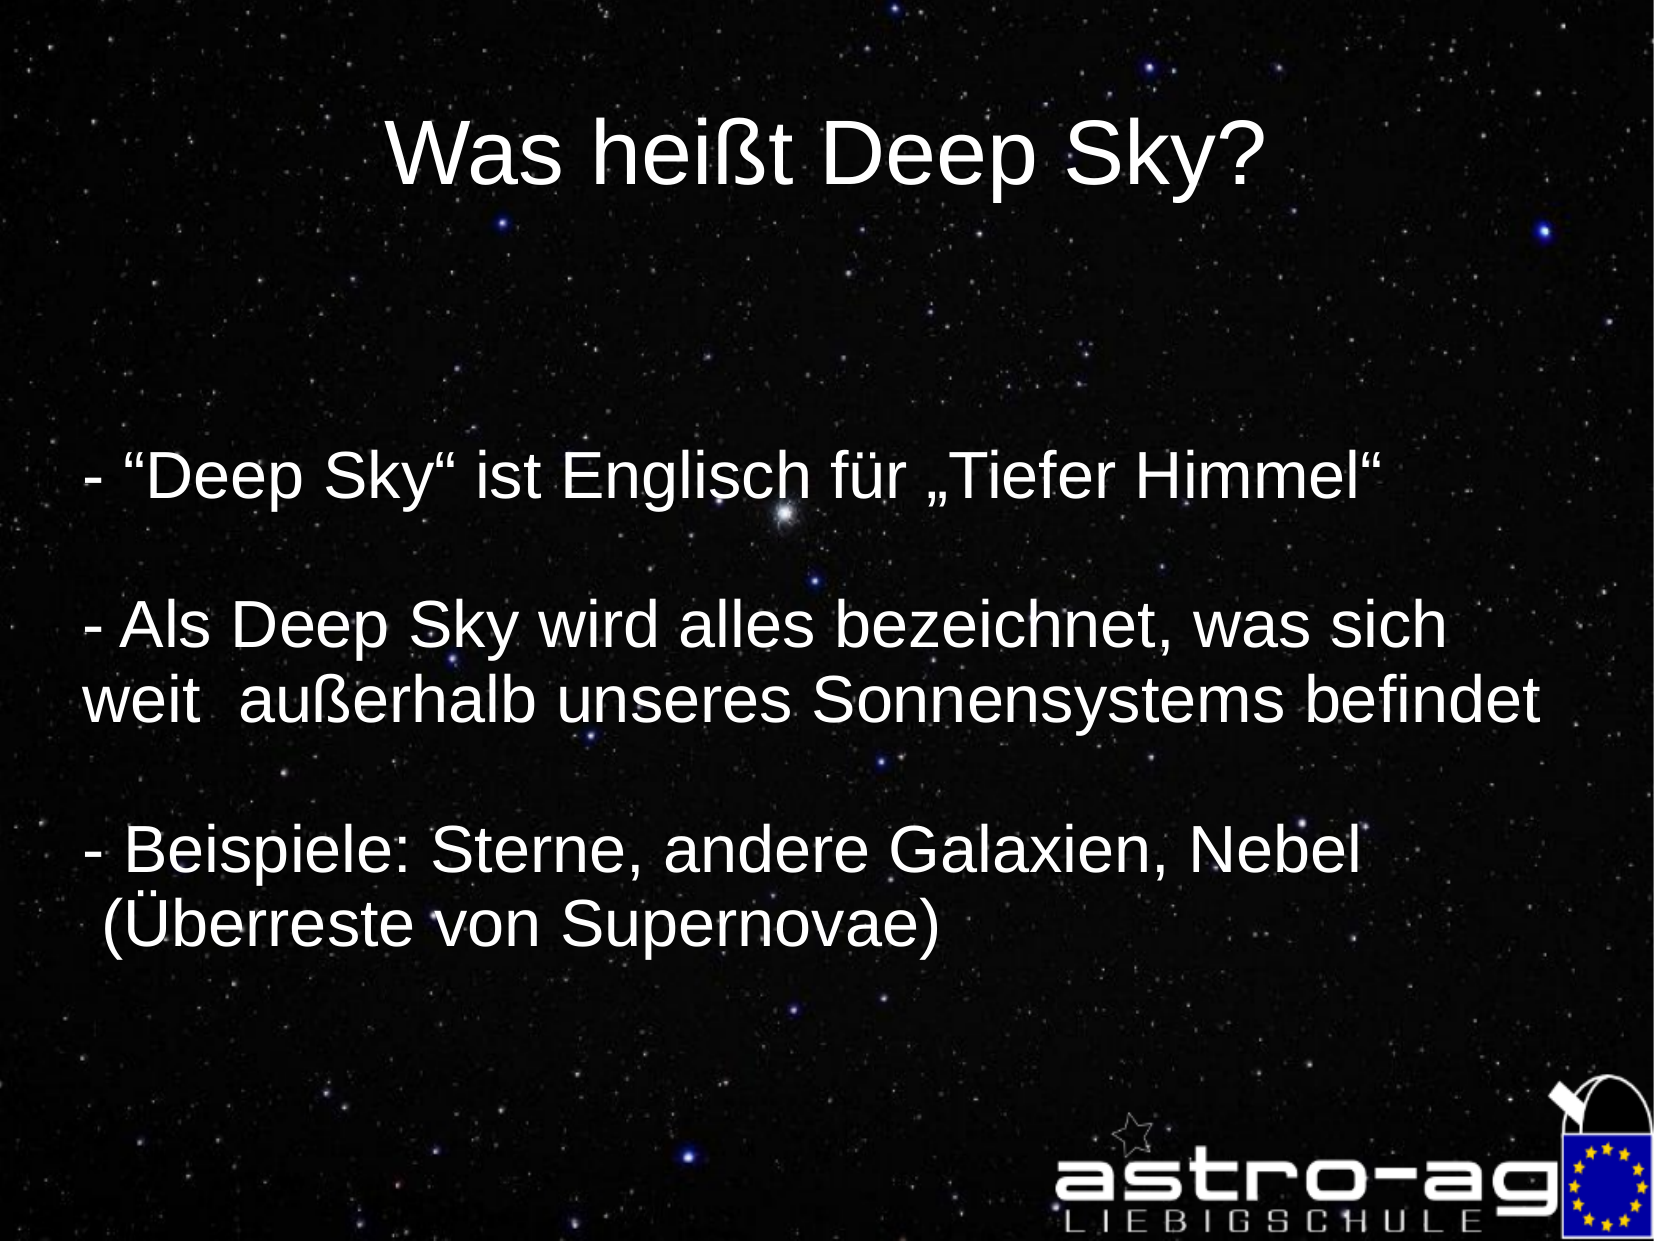

Was heißt Deep Sky?
# - “Deep Sky“ ist Englisch für „Tiefer Himmel“
- Als Deep Sky wird alles bezeichnet, was sich weit außerhalb unseres Sonnensystems befindet
- Beispiele: Sterne, andere Galaxien, Nebel
 (Überreste von Supernovae)